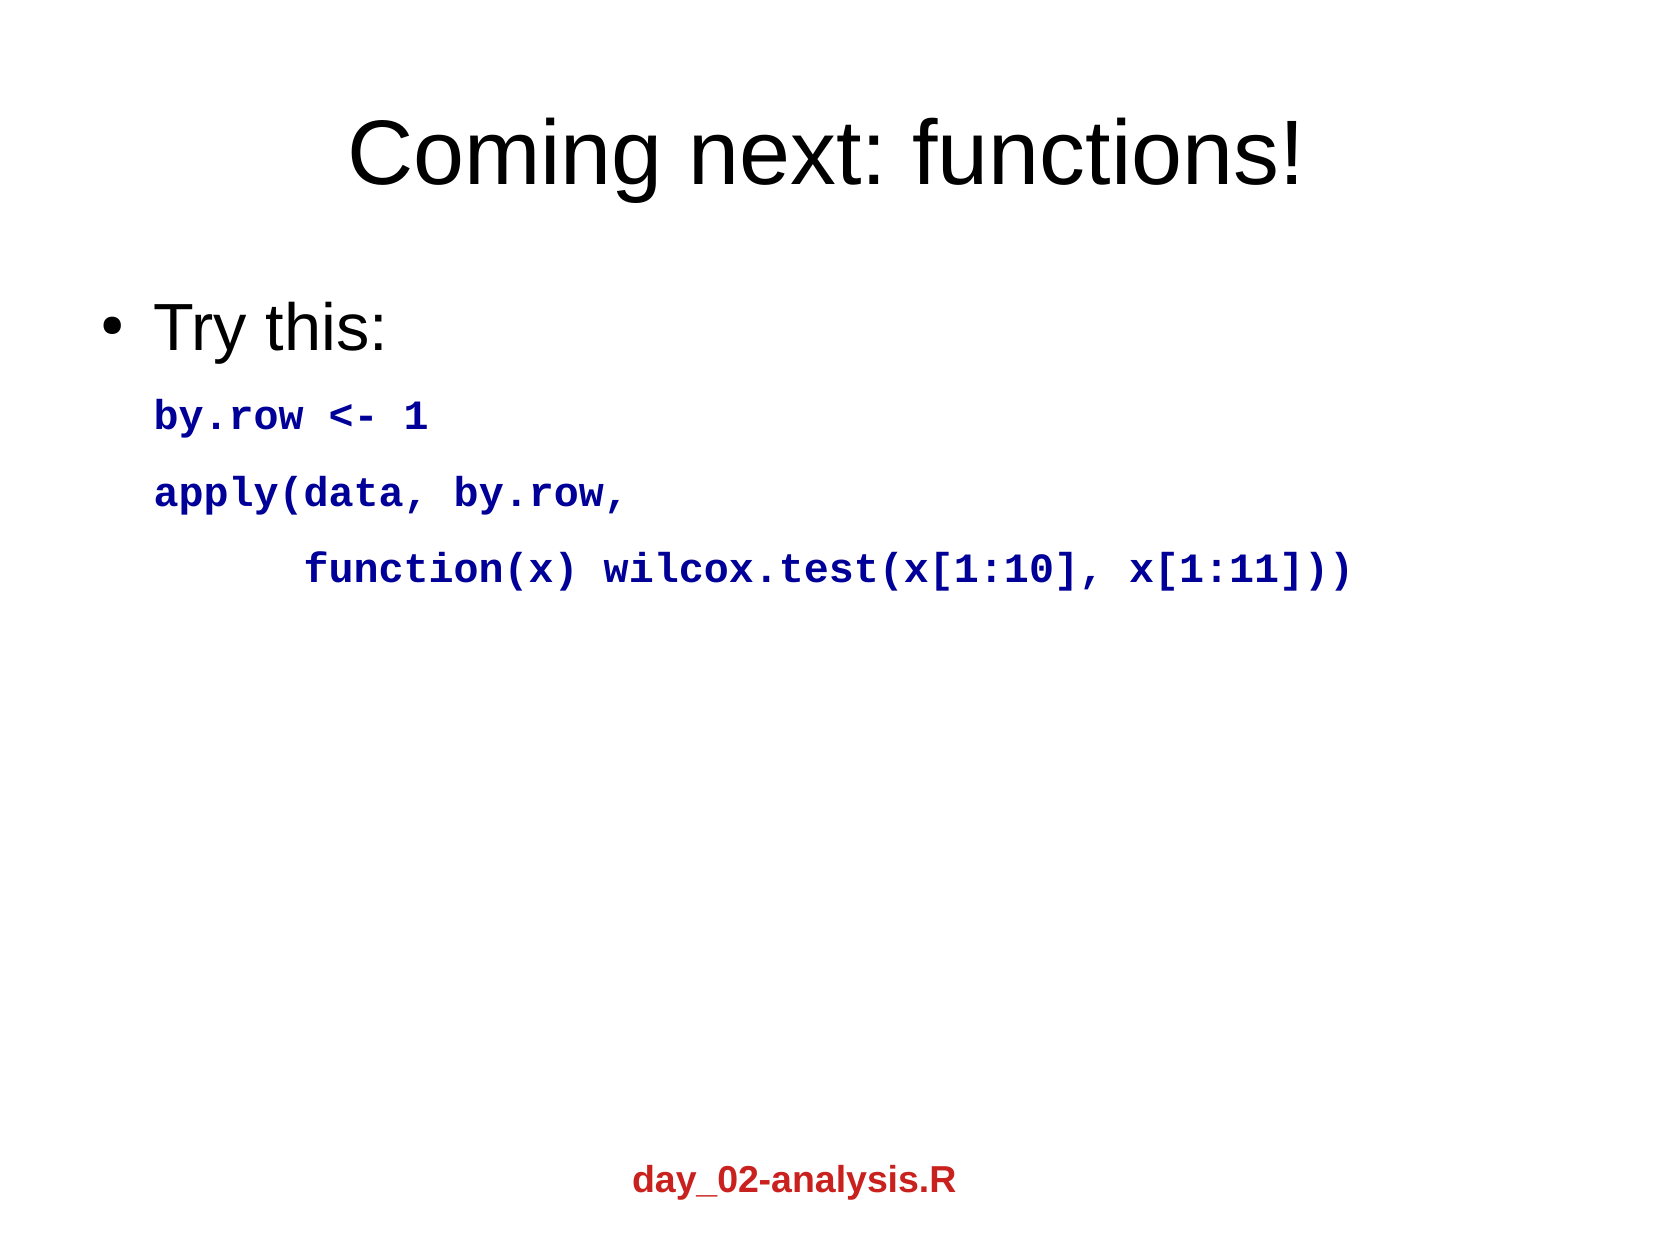

# Coming next: functions!
Try this:
by.row <- 1
apply(data, by.row,
 function(x) wilcox.test(x[1:10], x[1:11]))
day_02-analysis.R